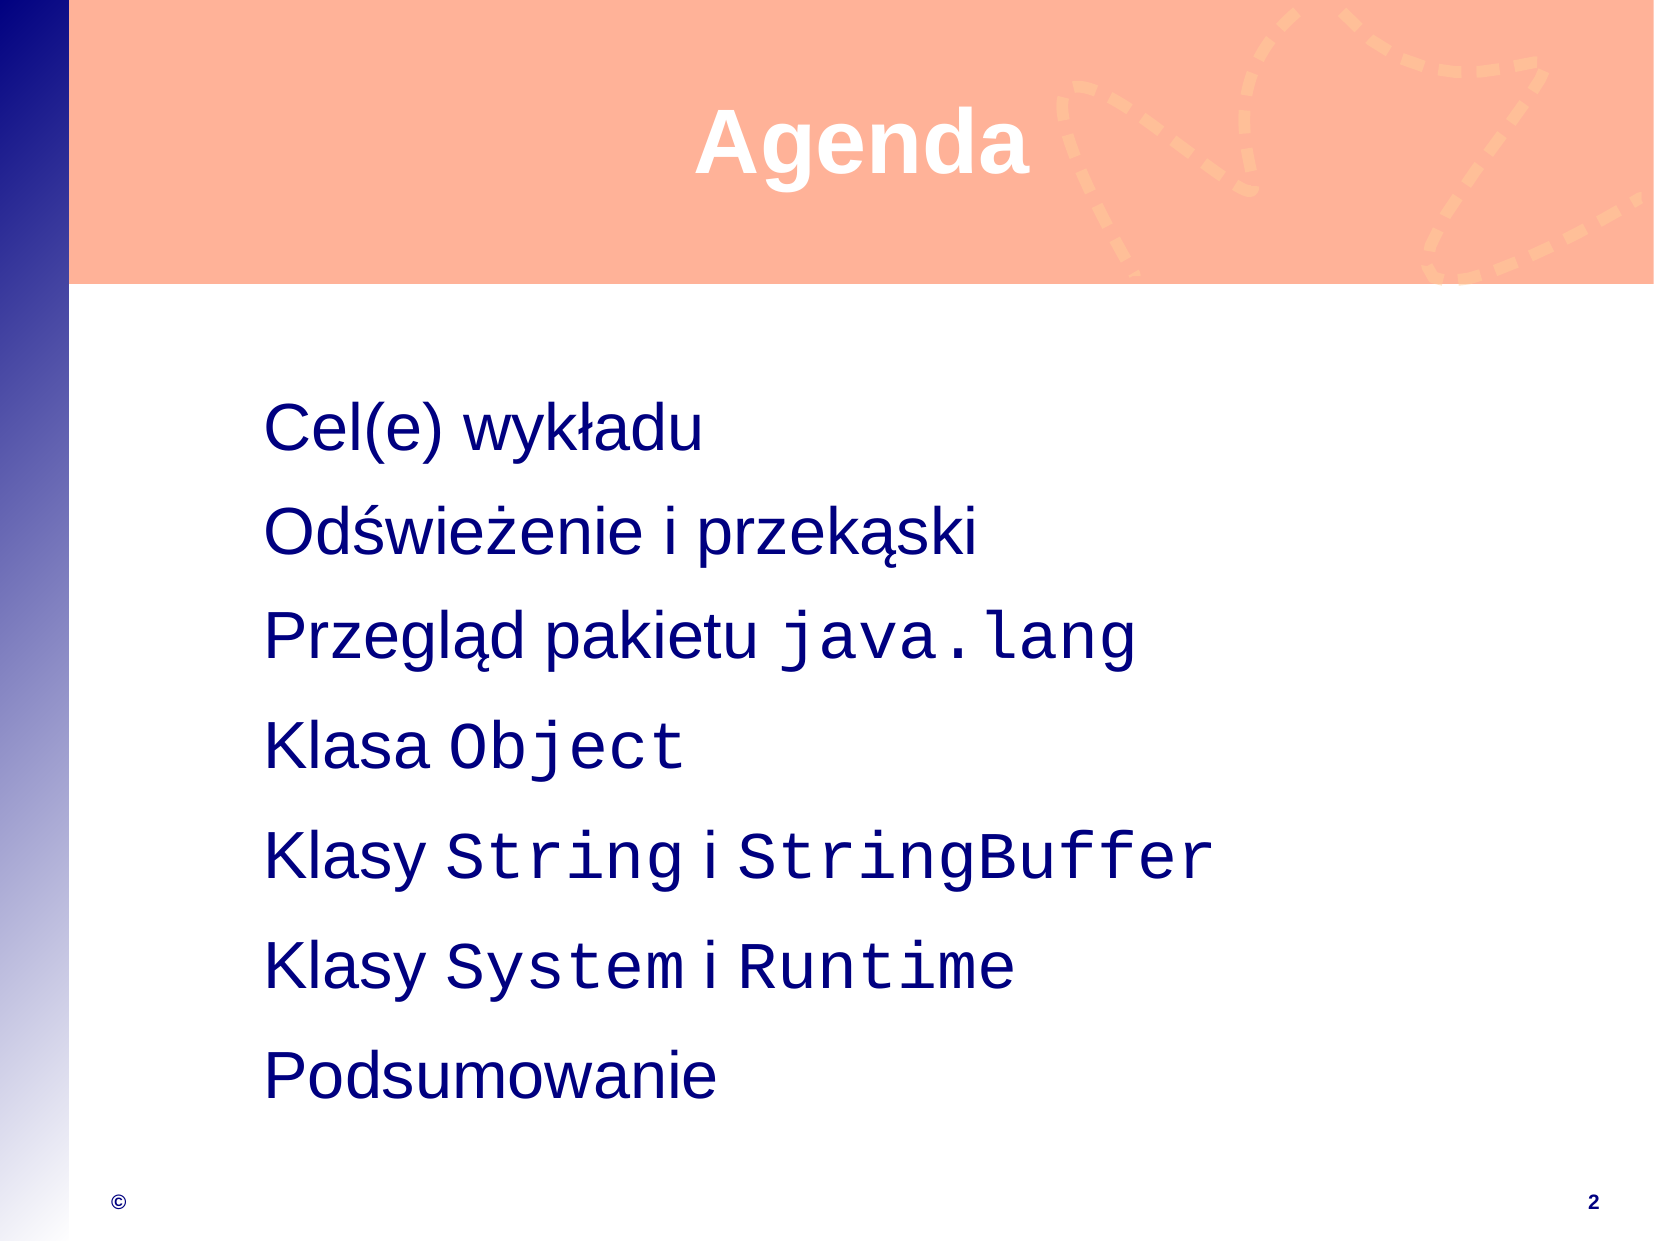

# Agenda
Cel(e) wykładu
Odświeżenie i przekąski
Przegląd pakietu java.lang
Klasa Object
Klasy String i StringBuffer
Klasy System i Runtime
Podsumowanie